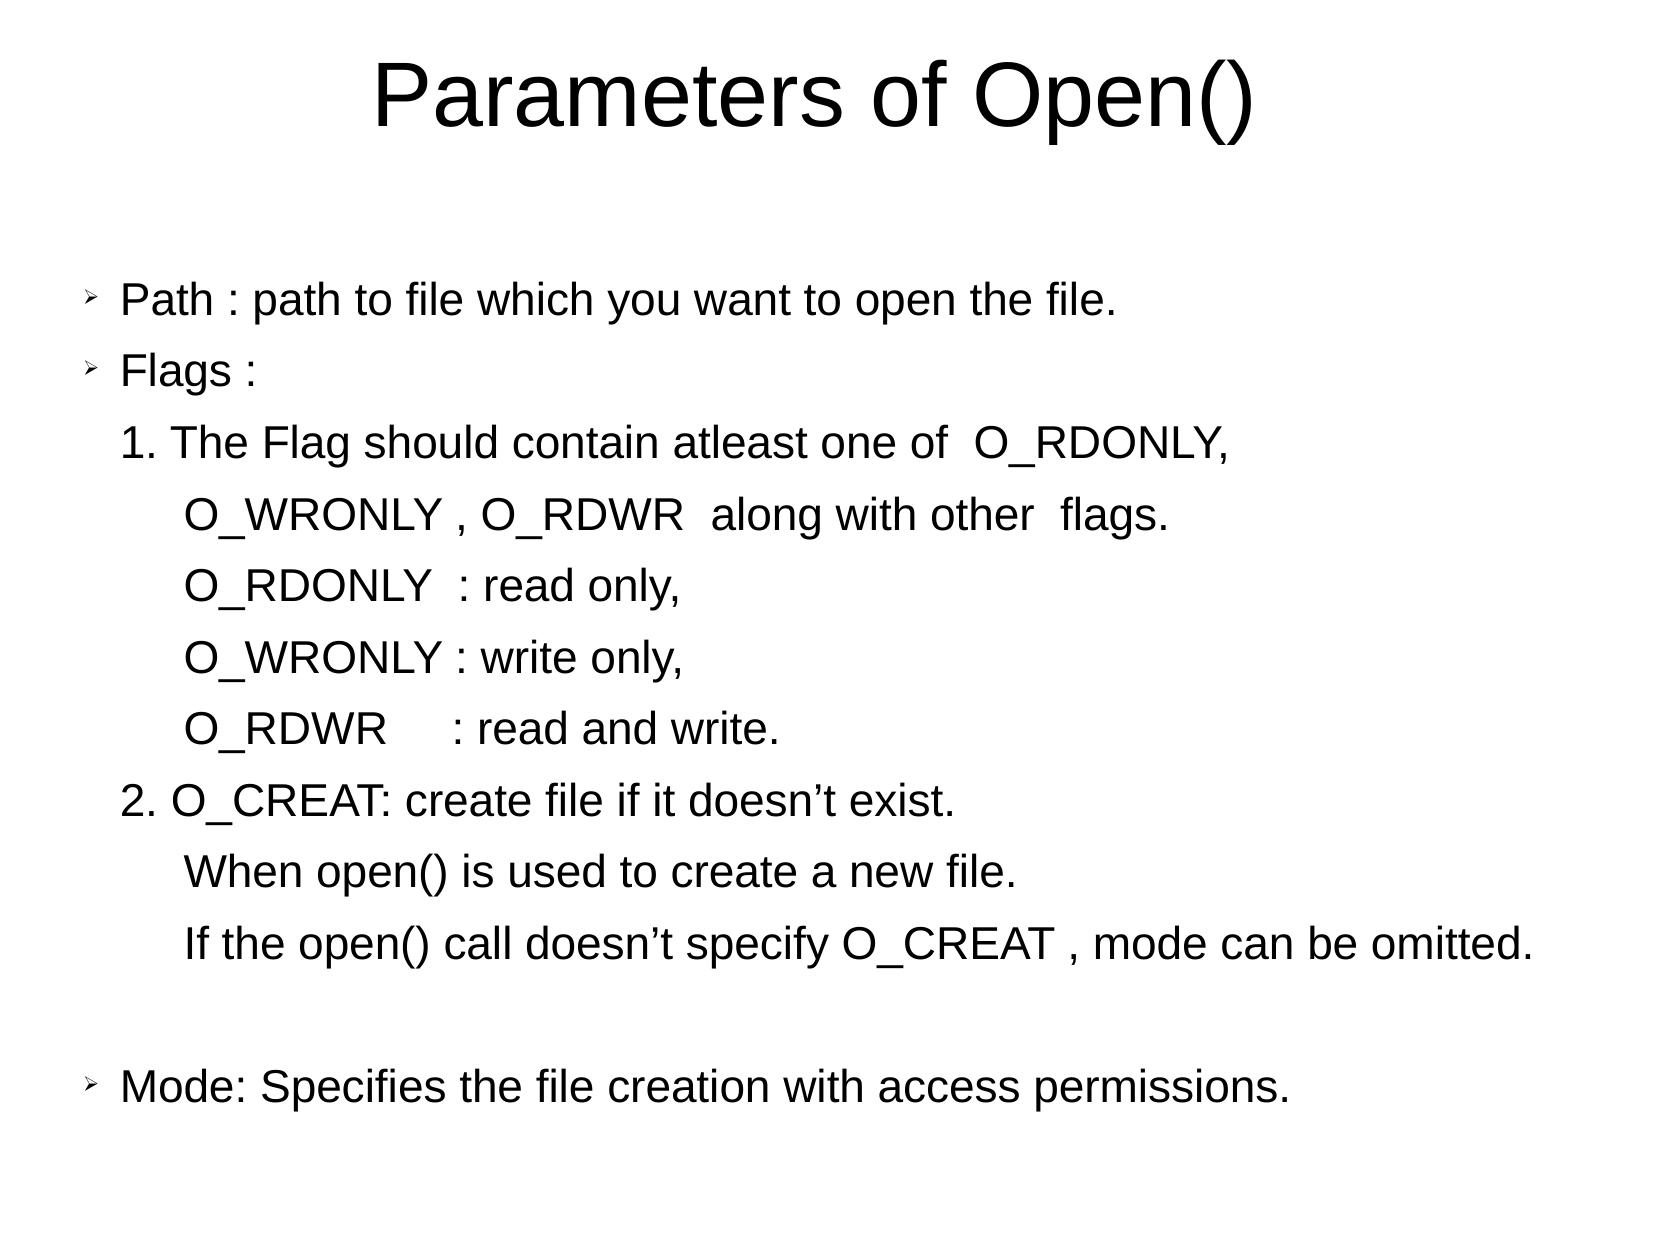

# Parameters of Open()
Path : path to file which you want to open the file.
Flags :
1. The Flag should contain atleast one of O_RDONLY,
 O_WRONLY , O_RDWR along with other flags.
 O_RDONLY : read only,
 O_WRONLY : write only,
 O_RDWR : read and write.
2. O_CREAT: create file if it doesn’t exist.
 When open() is used to create a new file.
 If the open() call doesn’t specify O_CREAT , mode can be omitted.
Mode: Specifies the file creation with access permissions.